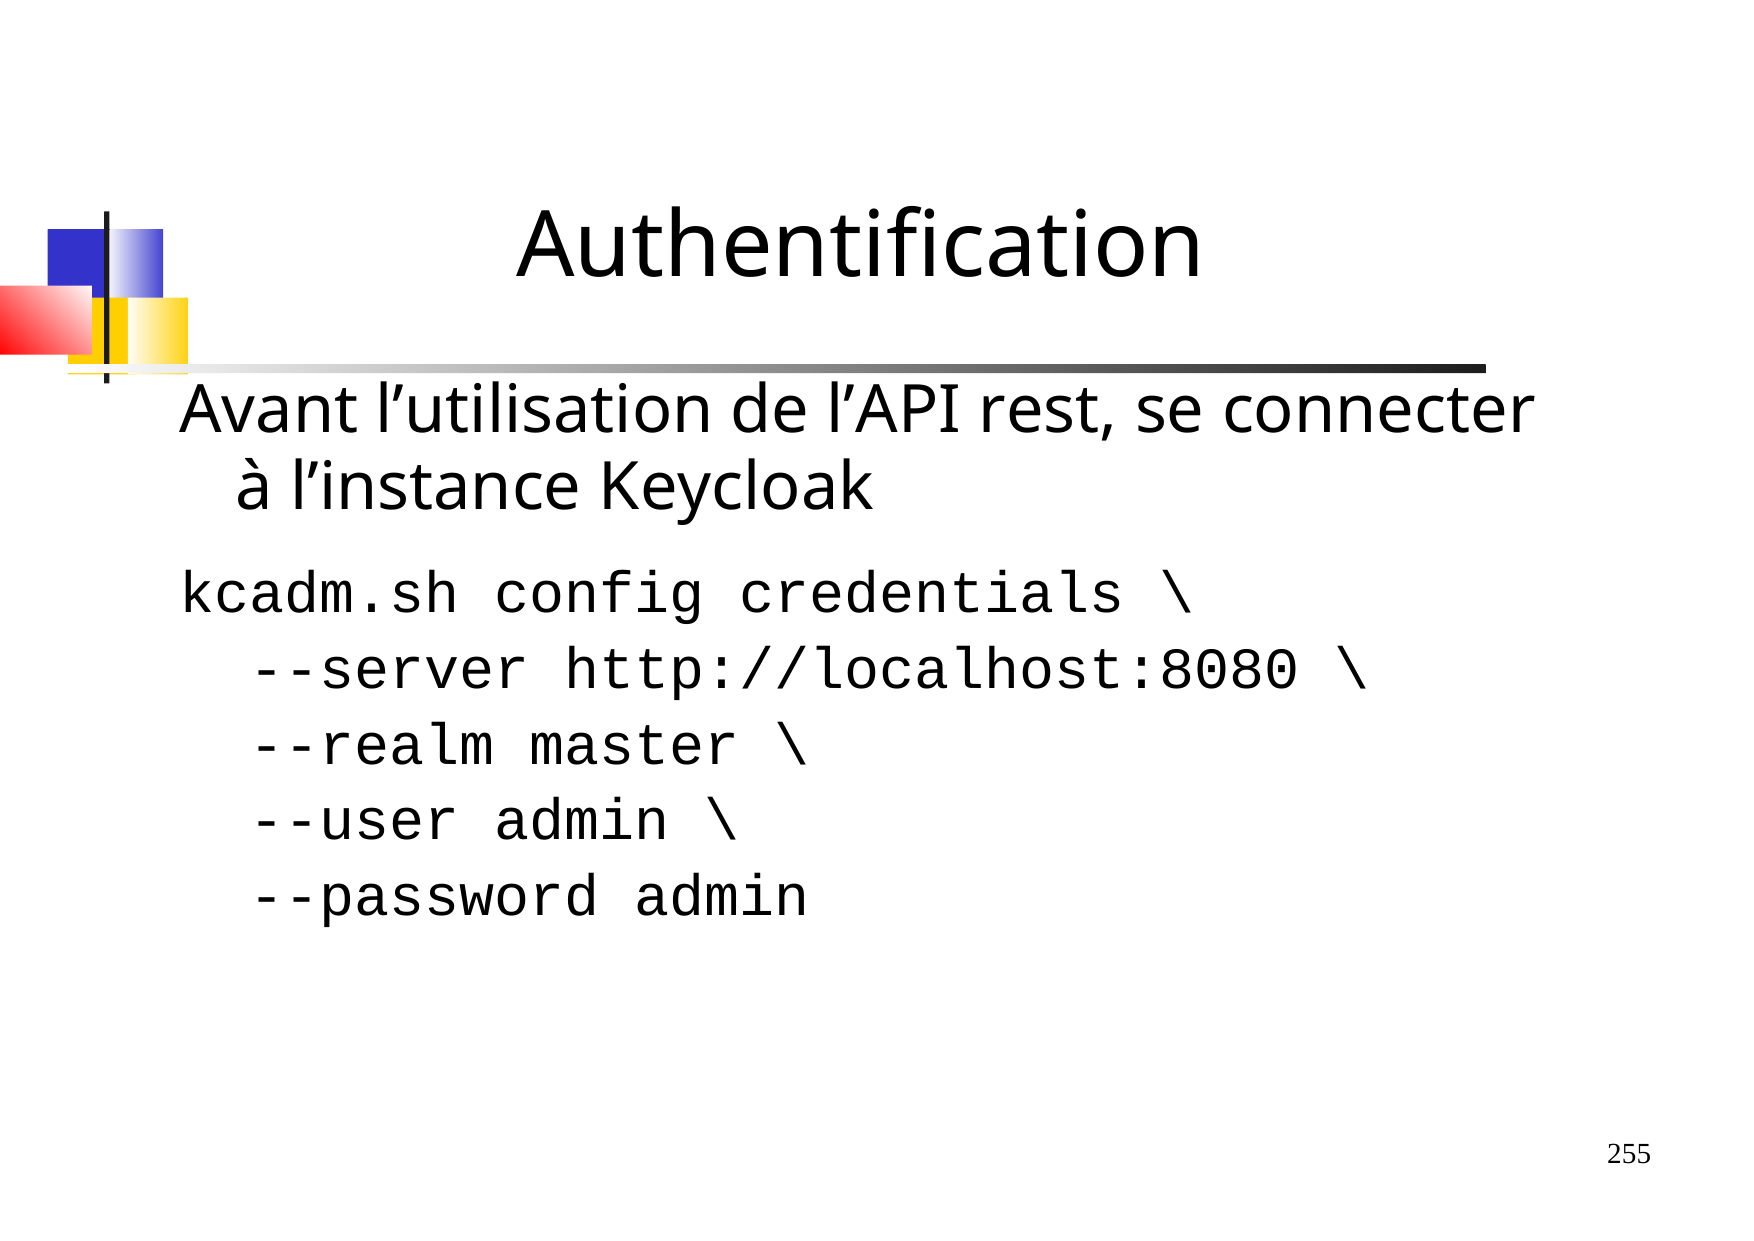

# Authentification
Avant l’utilisation de l’API rest, se connecter à l’instance Keycloak
kcadm.sh config credentials \
 --server http://localhost:8080 \
 --realm master \
 --user admin \
 --password admin